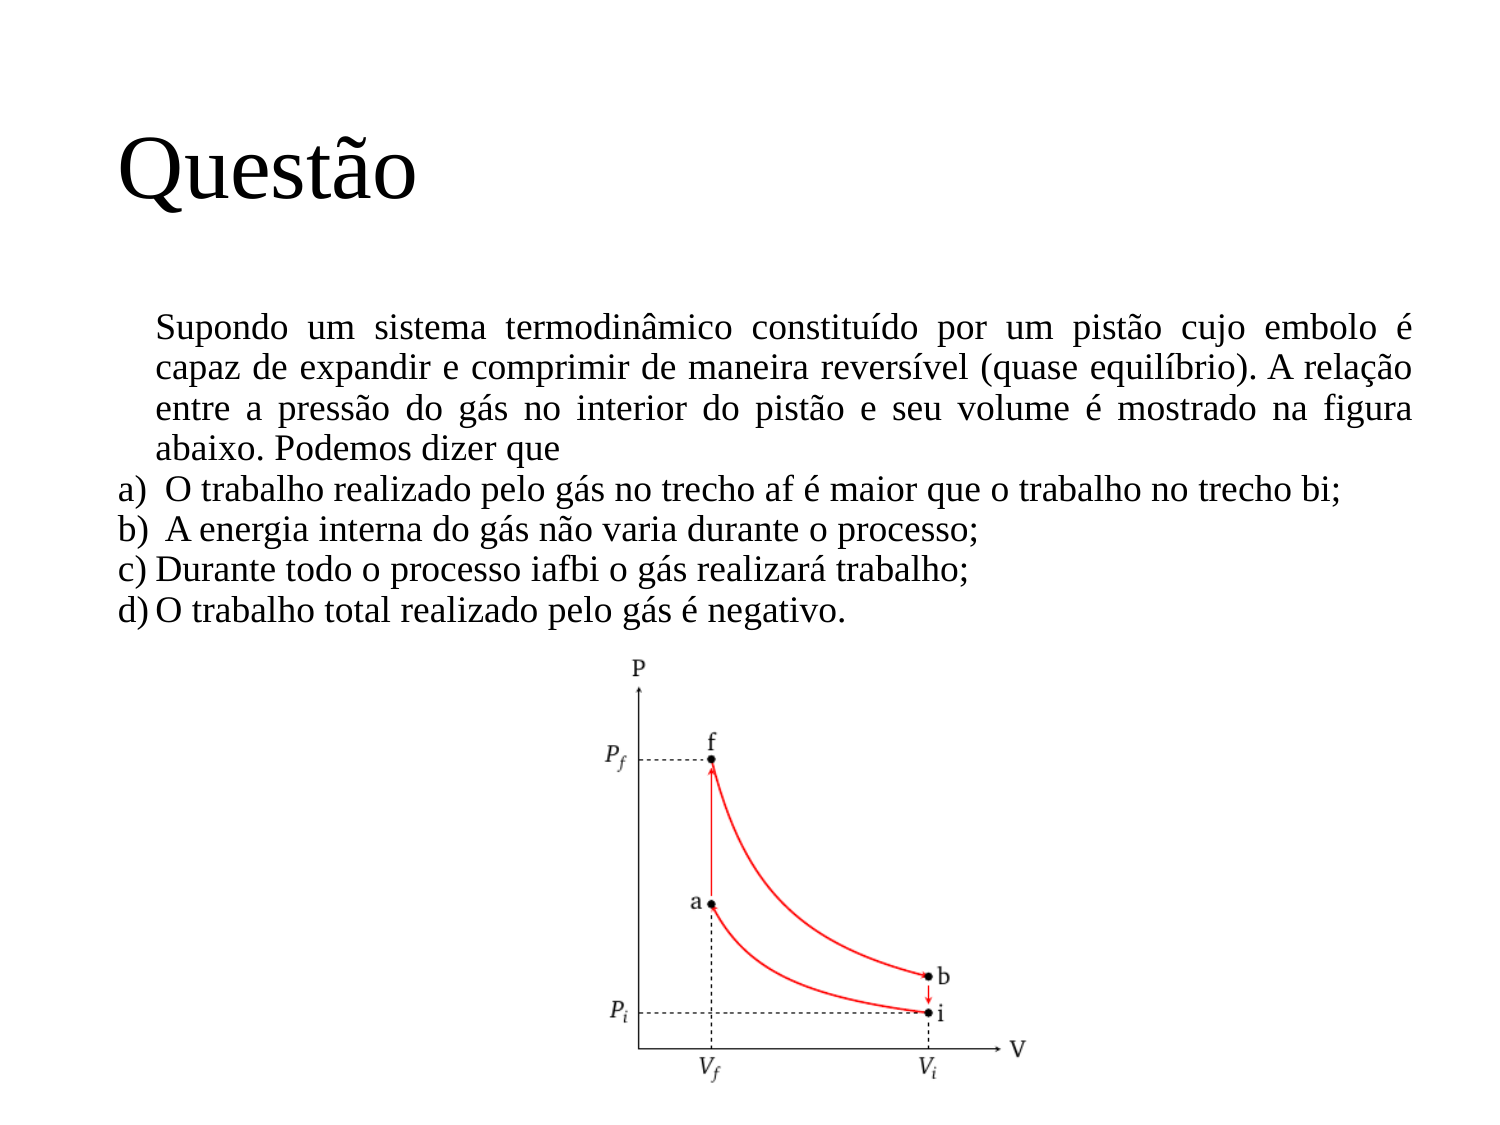

Questão
Supondo um sistema termodinâmico constituído por um pistão cujo embolo é capaz de expandir e comprimir de maneira reversível (quase equilíbrio). A relação entre a pressão do gás no interior do pistão e seu volume é mostrado na figura abaixo. Podemos dizer que
 O trabalho realizado pelo gás no trecho af é maior que o trabalho no trecho bi;
 A energia interna do gás não varia durante o processo;
Durante todo o processo iafbi o gás realizará trabalho;
O trabalho total realizado pelo gás é negativo.